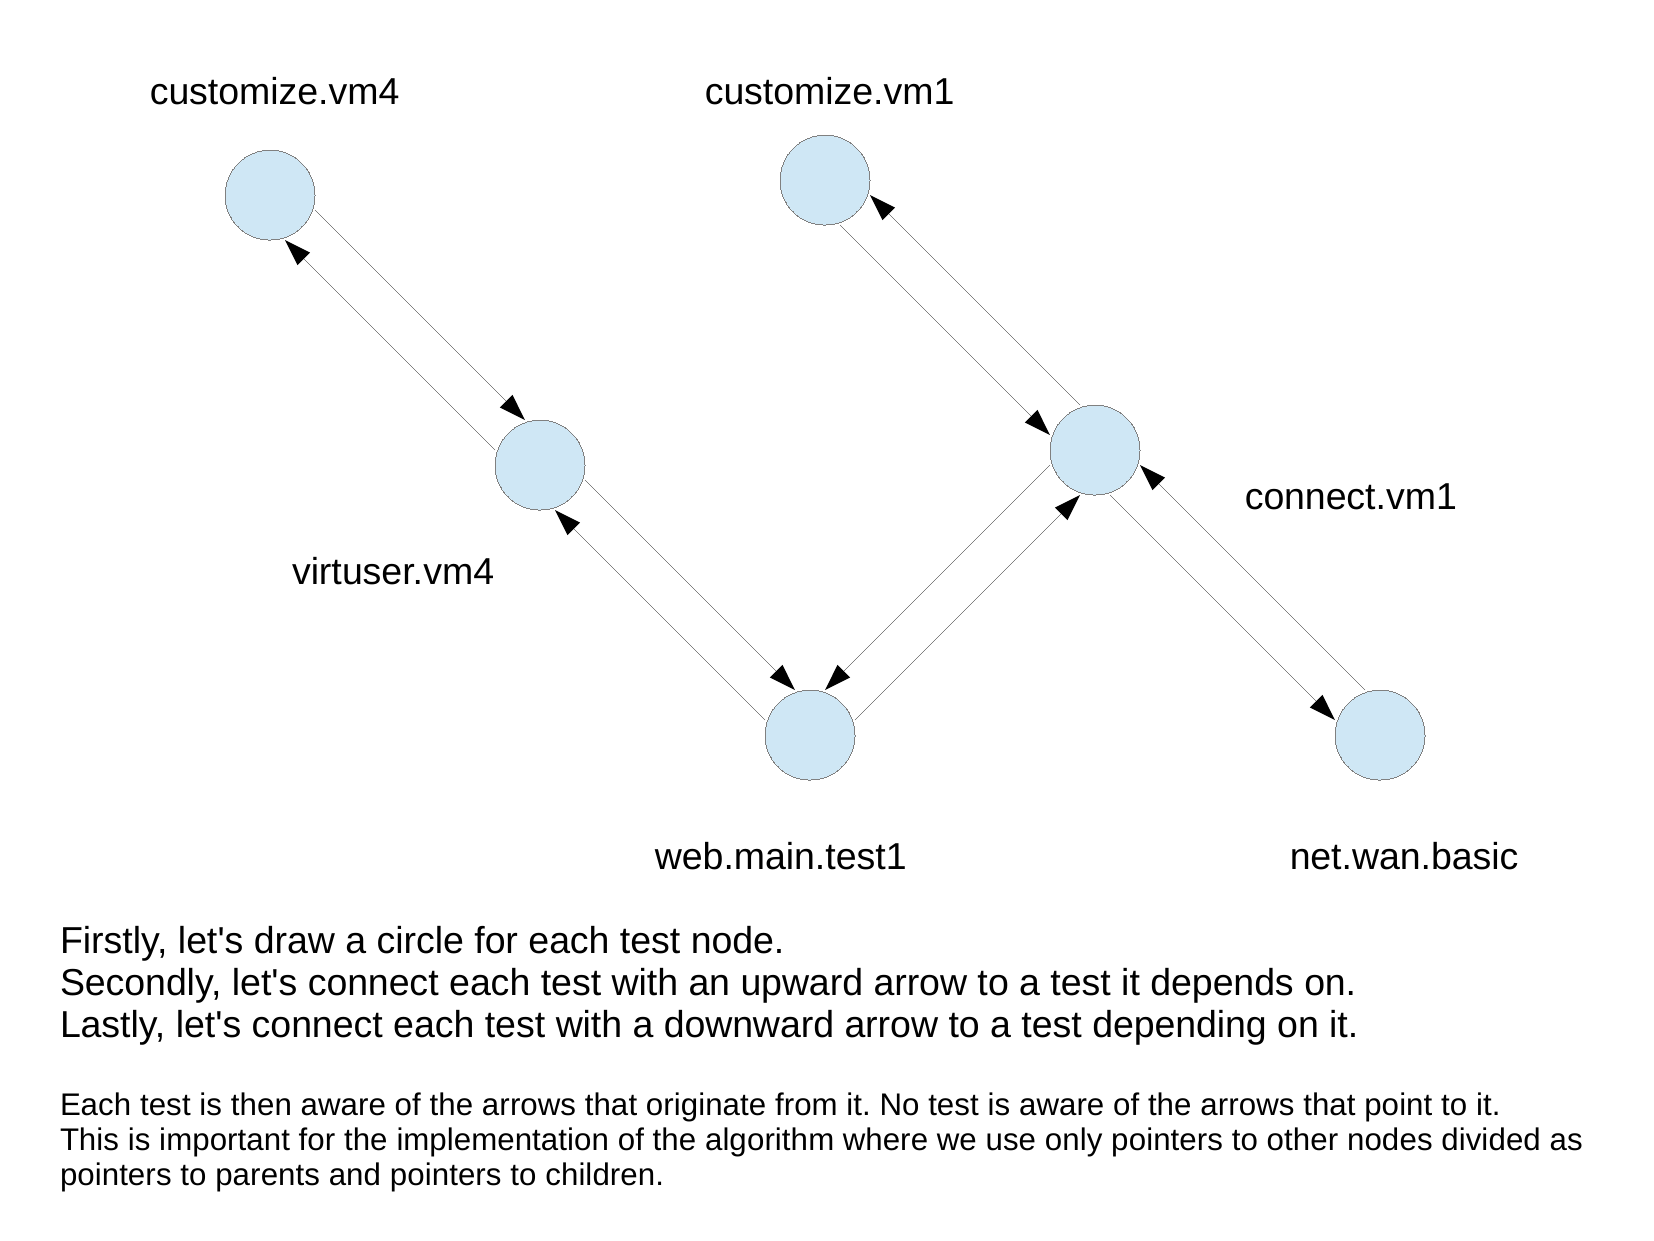

customize.vm4
customize.vm1
connect.vm1
virtuser.vm4
web.main.test1
net.wan.basic
# Firstly, let's draw a circle for each test node.
Secondly, let's connect each test with an upward arrow to a test it depends on.
Lastly, let's connect each test with a downward arrow to a test depending on it.
Each test is then aware of the arrows that originate from it. No test is aware of the arrows that point to it.
This is important for the implementation of the algorithm where we use only pointers to other nodes divided as pointers to parents and pointers to children.